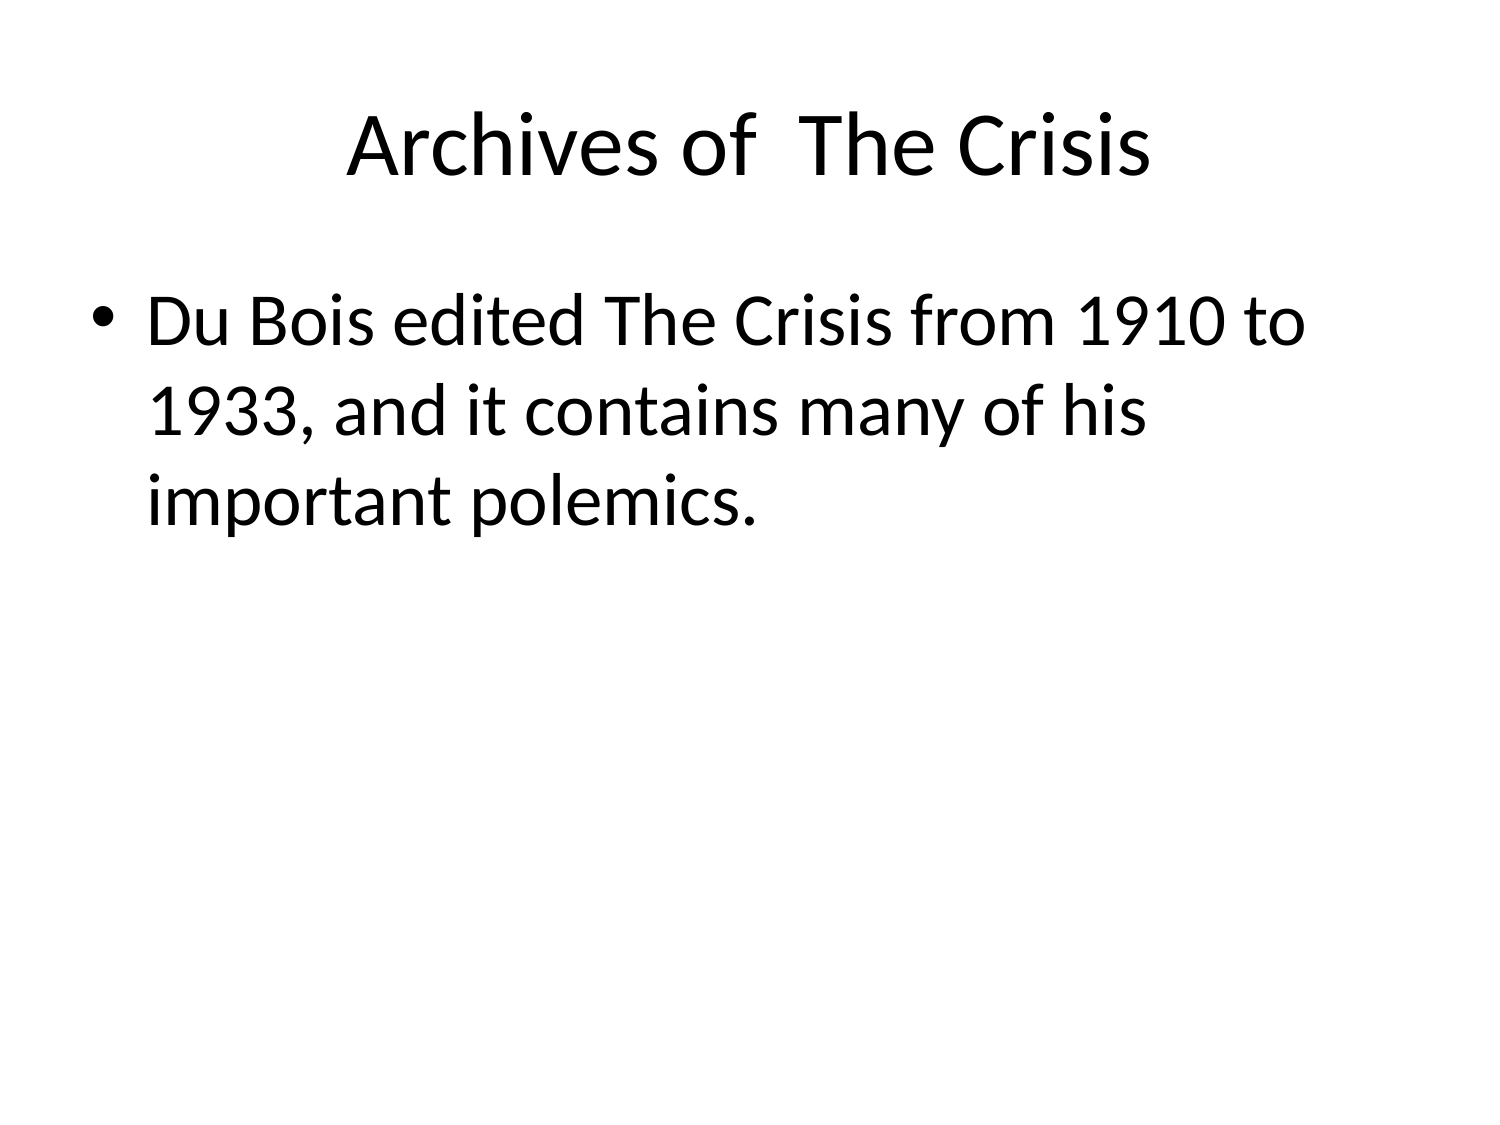

# Archives of The Crisis
Du Bois edited The Crisis from 1910 to 1933, and it contains many of his important polemics.